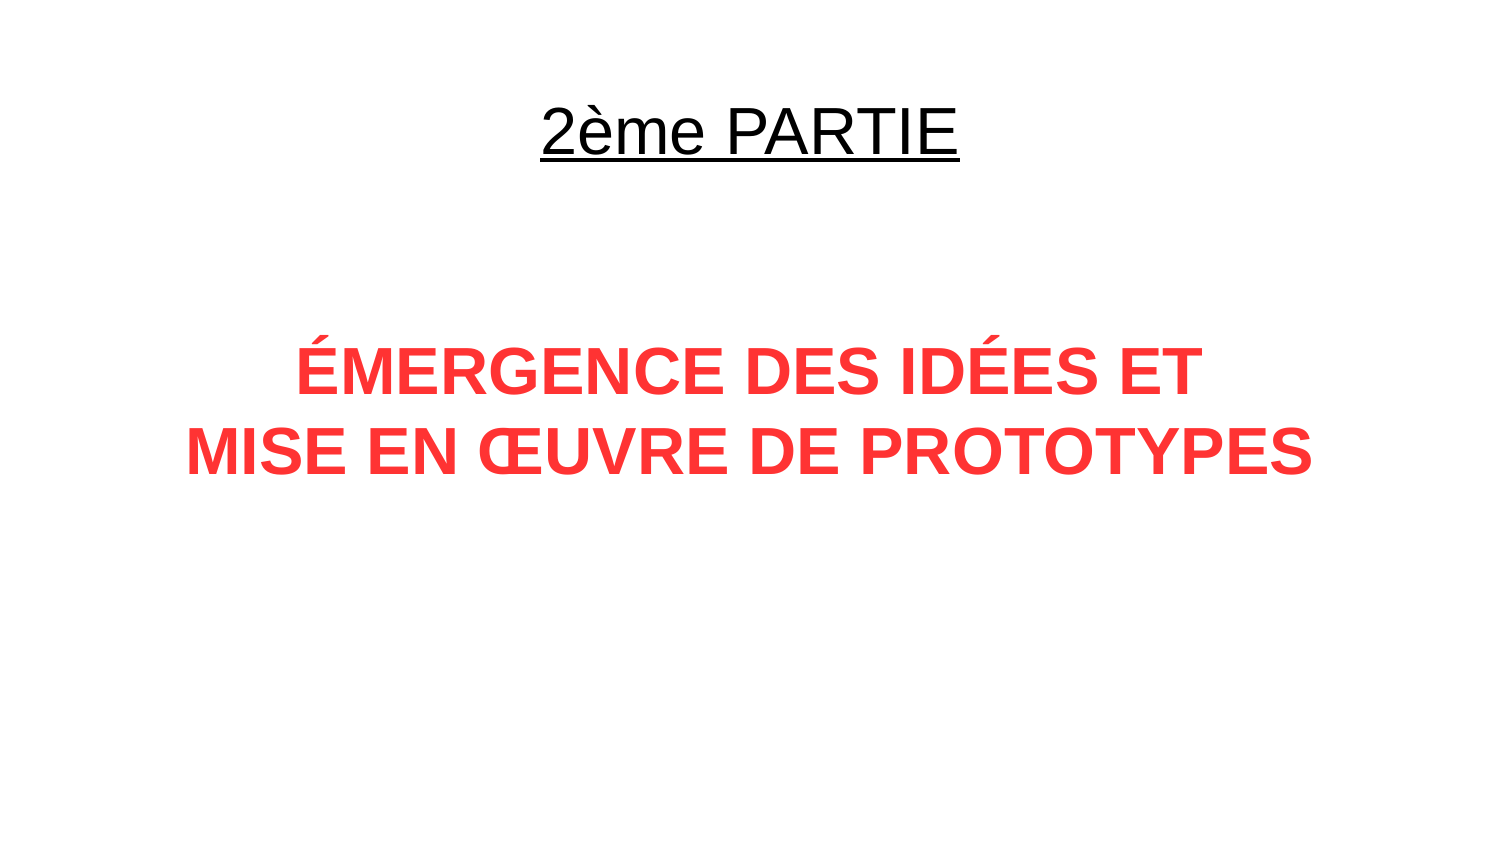

# 2ème PARTIE ÉMERGENCE DES IDÉES ET MISE EN ŒUVRE DE PROTOTYPES